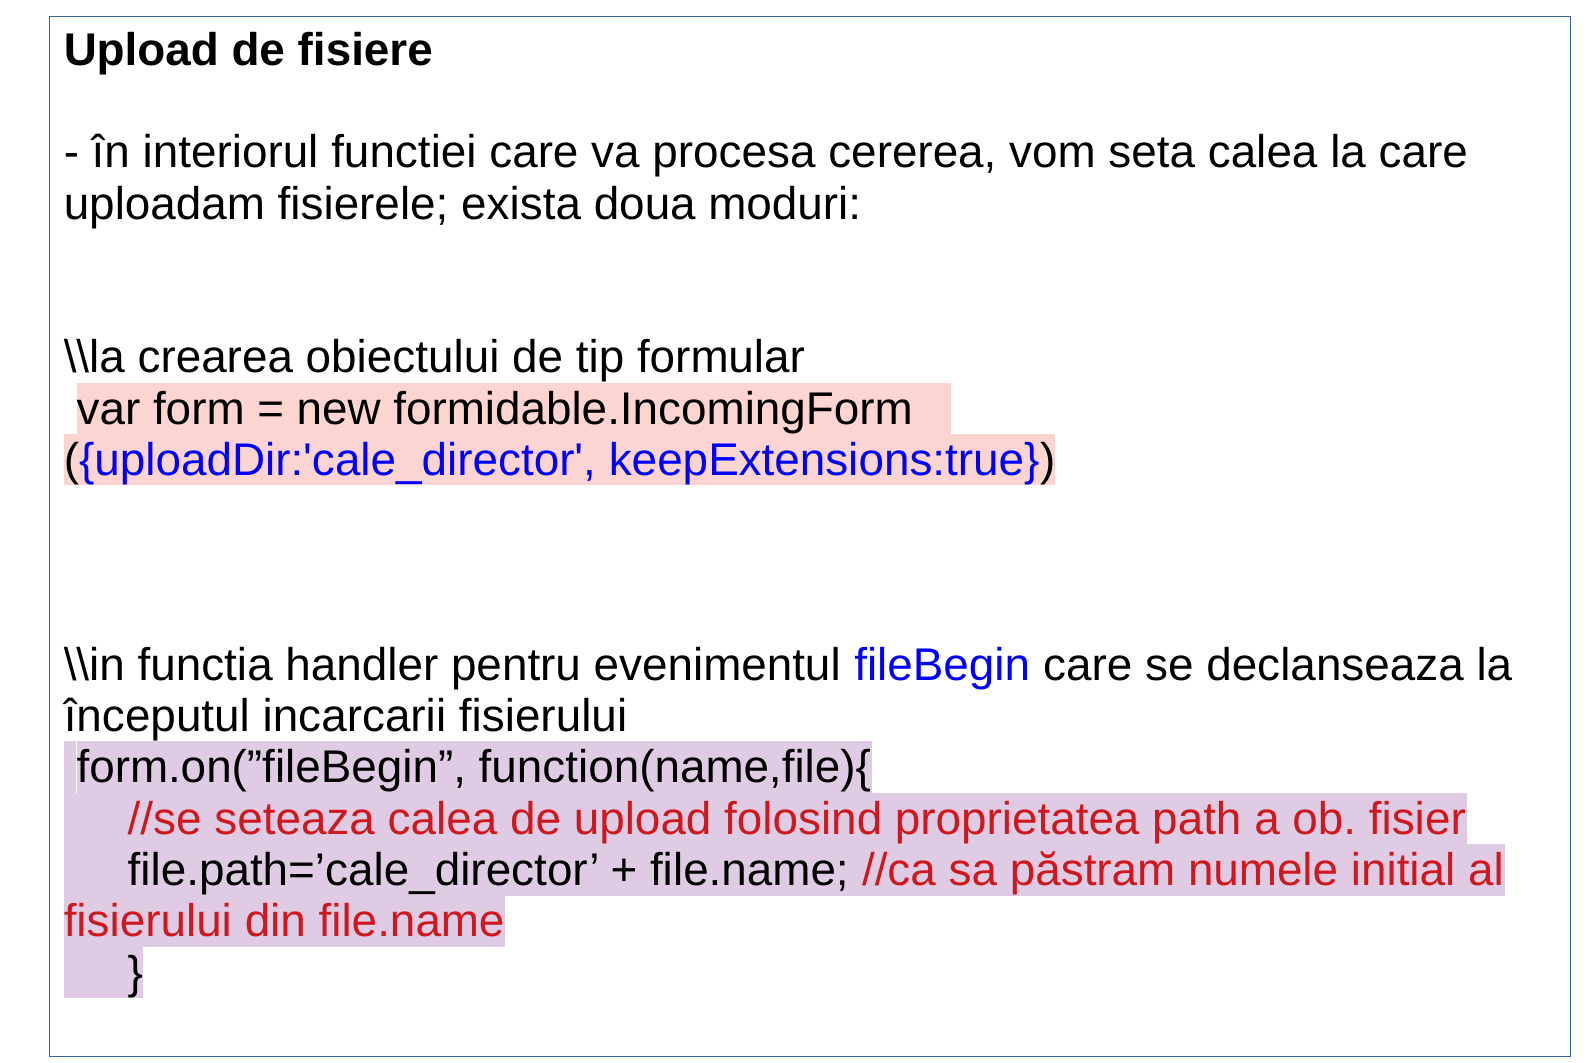

Upload de fisiere
- în interiorul functiei care va procesa cererea, vom seta calea la care uploadam fisierele; exista doua moduri:
\\la crearea obiectului de tip formular
 var form = new formidable.IncomingForm
({uploadDir:'cale_director', keepExtensions:true})
\\in functia handler pentru evenimentul fileBegin care se declanseaza la începutul incarcarii fisierului
 form.on(”fileBegin”, function(name,file){
 //se seteaza calea de upload folosind proprietatea path a ob. fisier
 file.path=’cale_director’ + file.name; //ca sa păstram numele initial al fisierului din file.name
 }